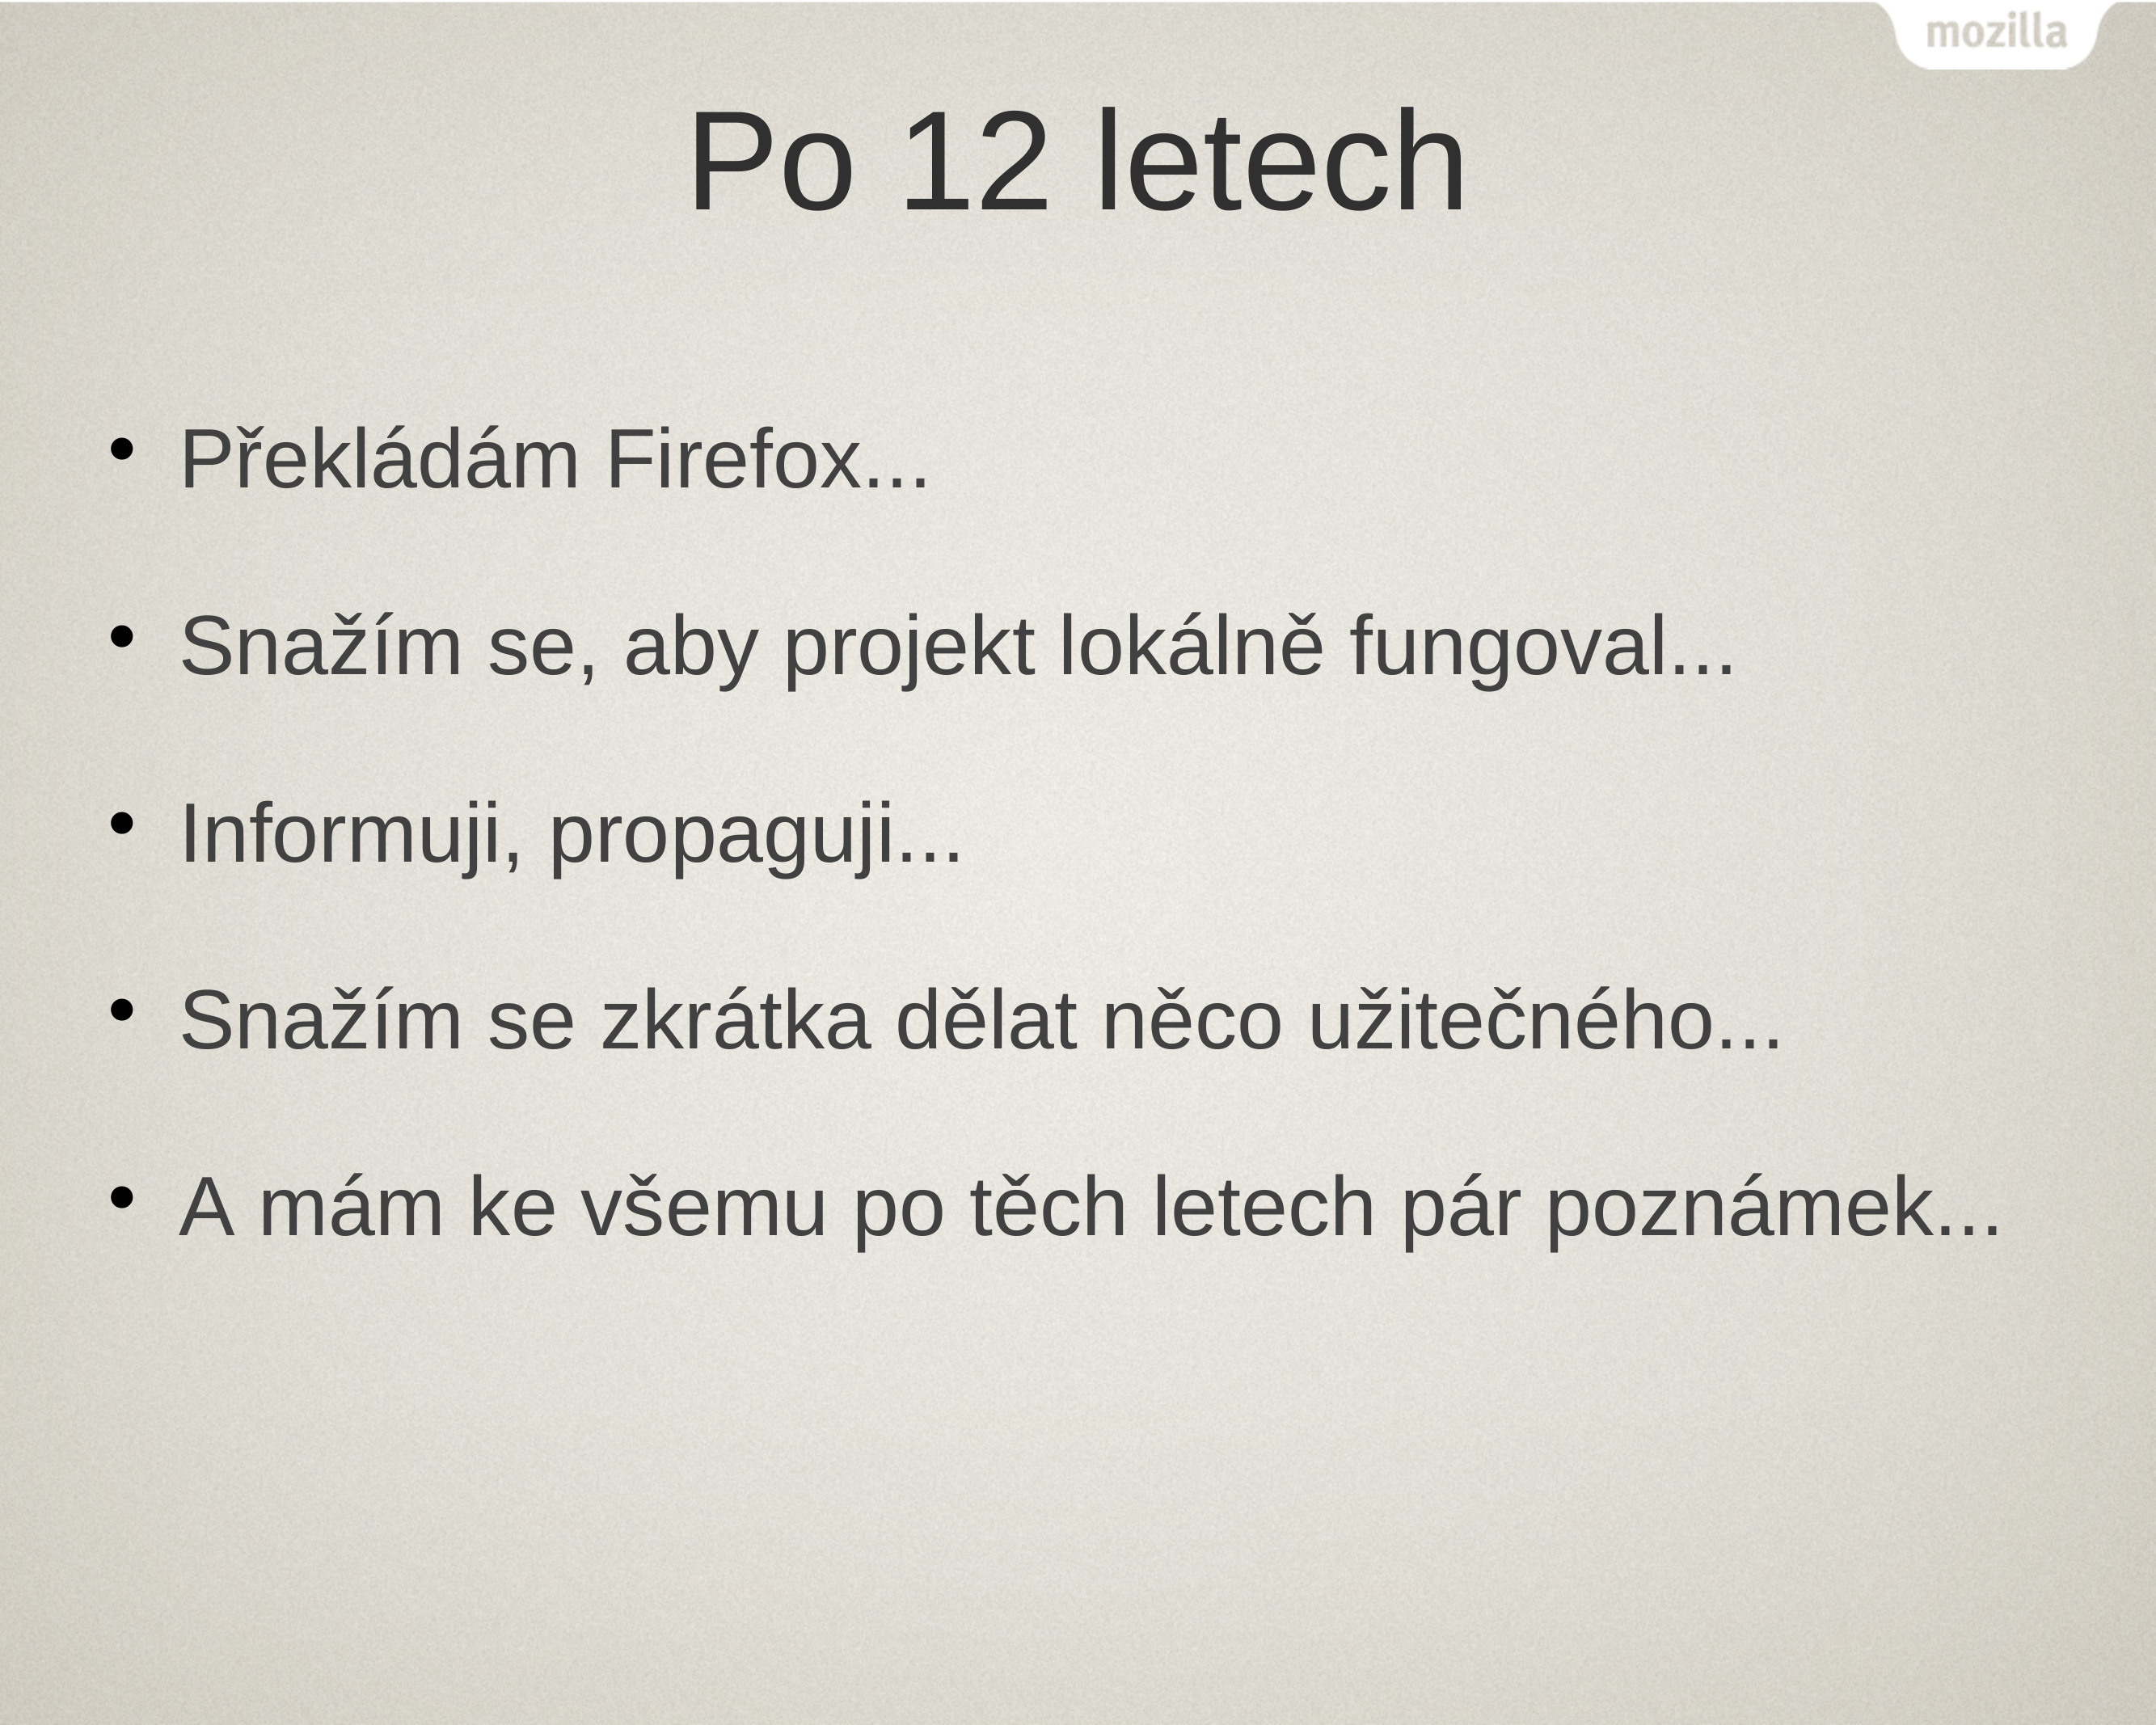

# Po 12 letech
Překládám Firefox...
Snažím se, aby projekt lokálně fungoval...
Informuji, propaguji...
Snažím se zkrátka dělat něco užitečného...
A mám ke všemu po těch letech pár poznámek...